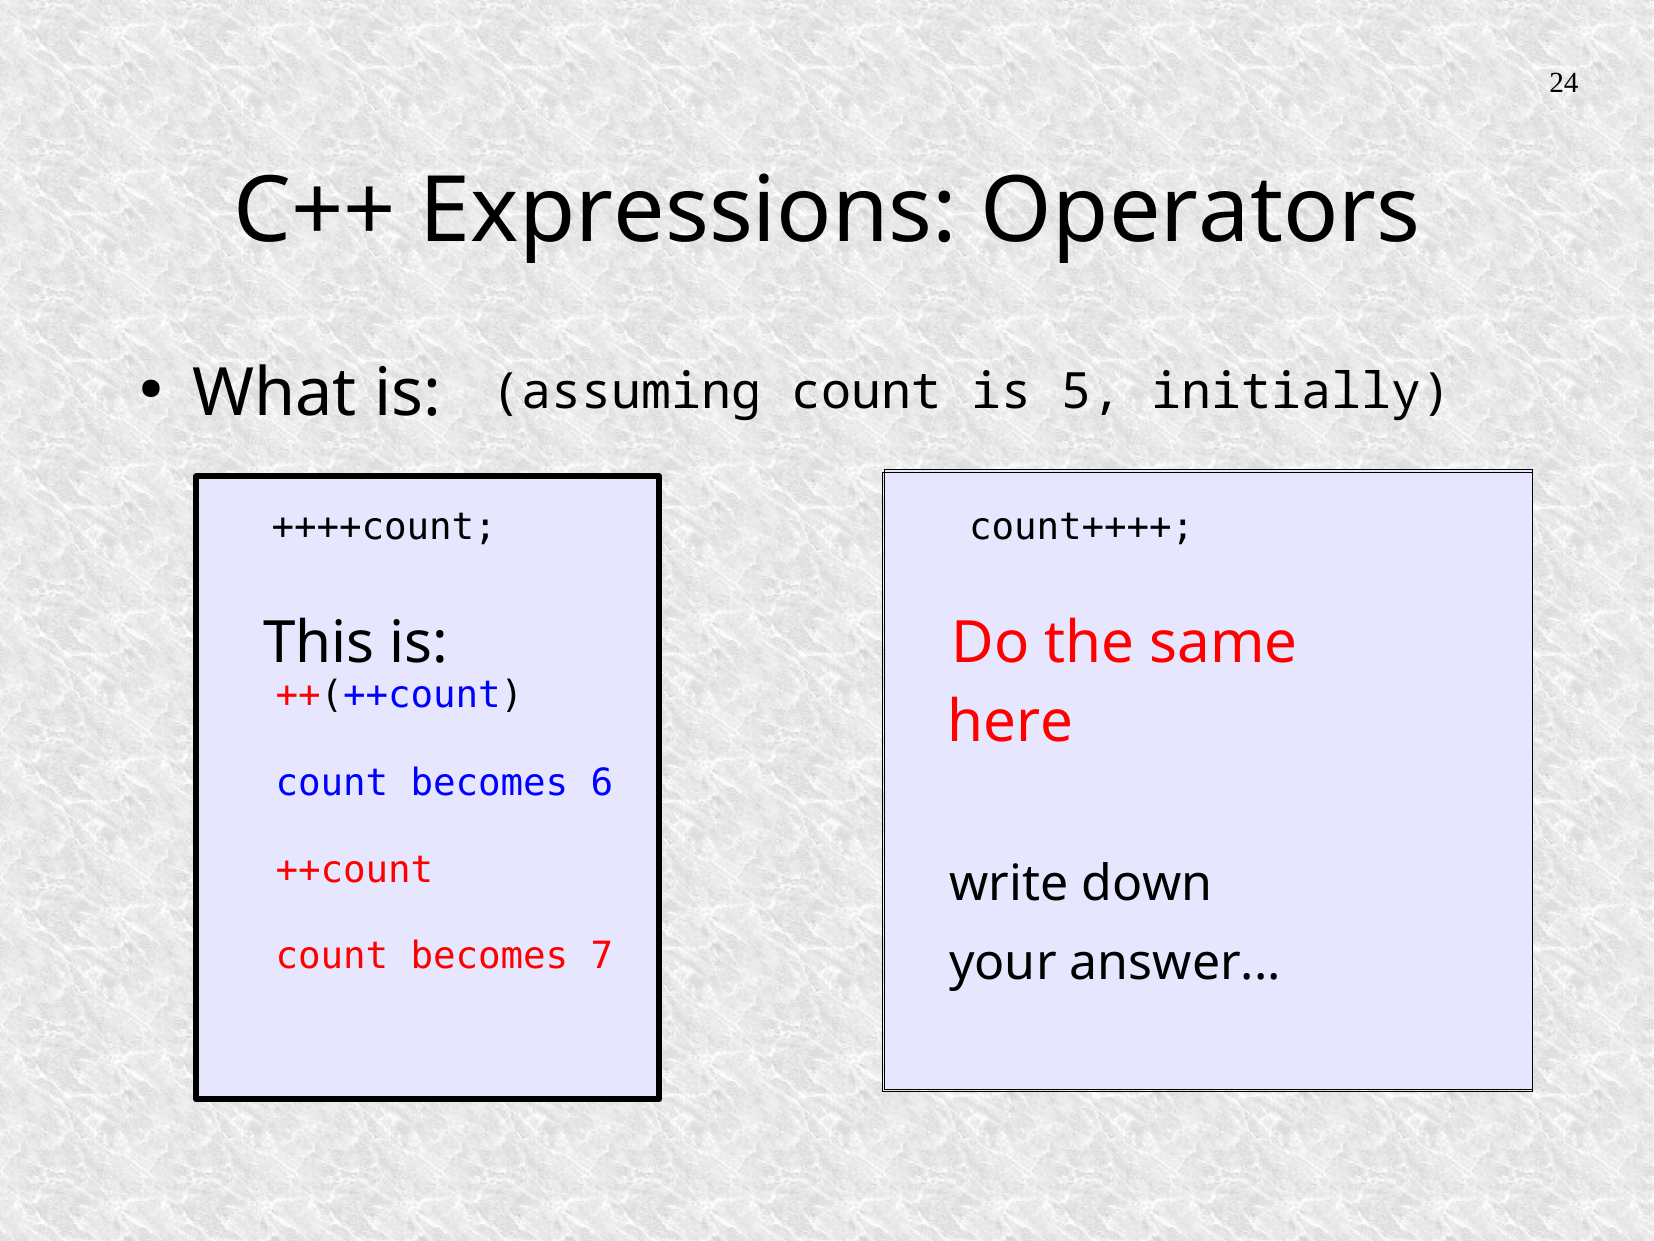

# C++ Expressions: Operators
24
What is:
This is: Do the same
 here
 write down
 your answer...
(assuming count is 5, initially)
++++count; count++++;
++(++count)
count becomes 6
++count
count becomes 7